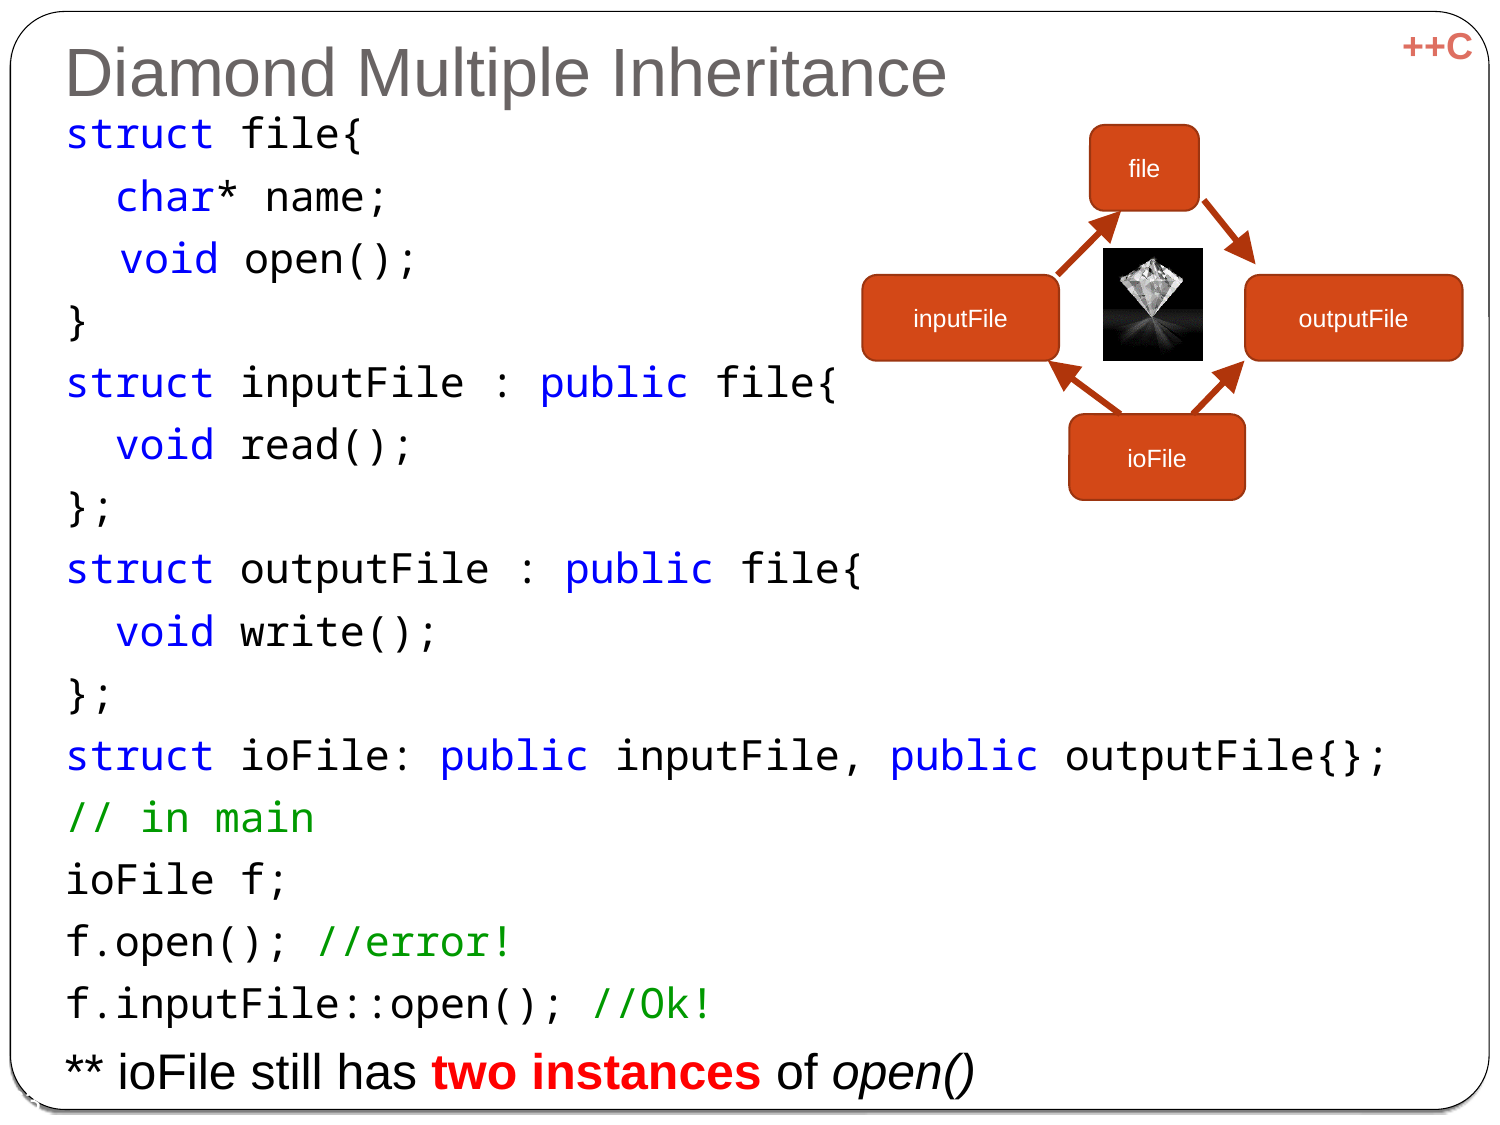

# Diamond Multiple Inheritance
struct file{
 char* name;
	 void open();
}
struct inputFile : public file{
 void read();
};
struct outputFile : public file{
 void write();
};
struct ioFile: public inputFile, public outputFile{};
// in main
ioFile f;
f.open(); //error!
f.inputFile::open(); //Ok!
** ioFile still has two instances of open()
file
inputFile
outputFile
ioFile